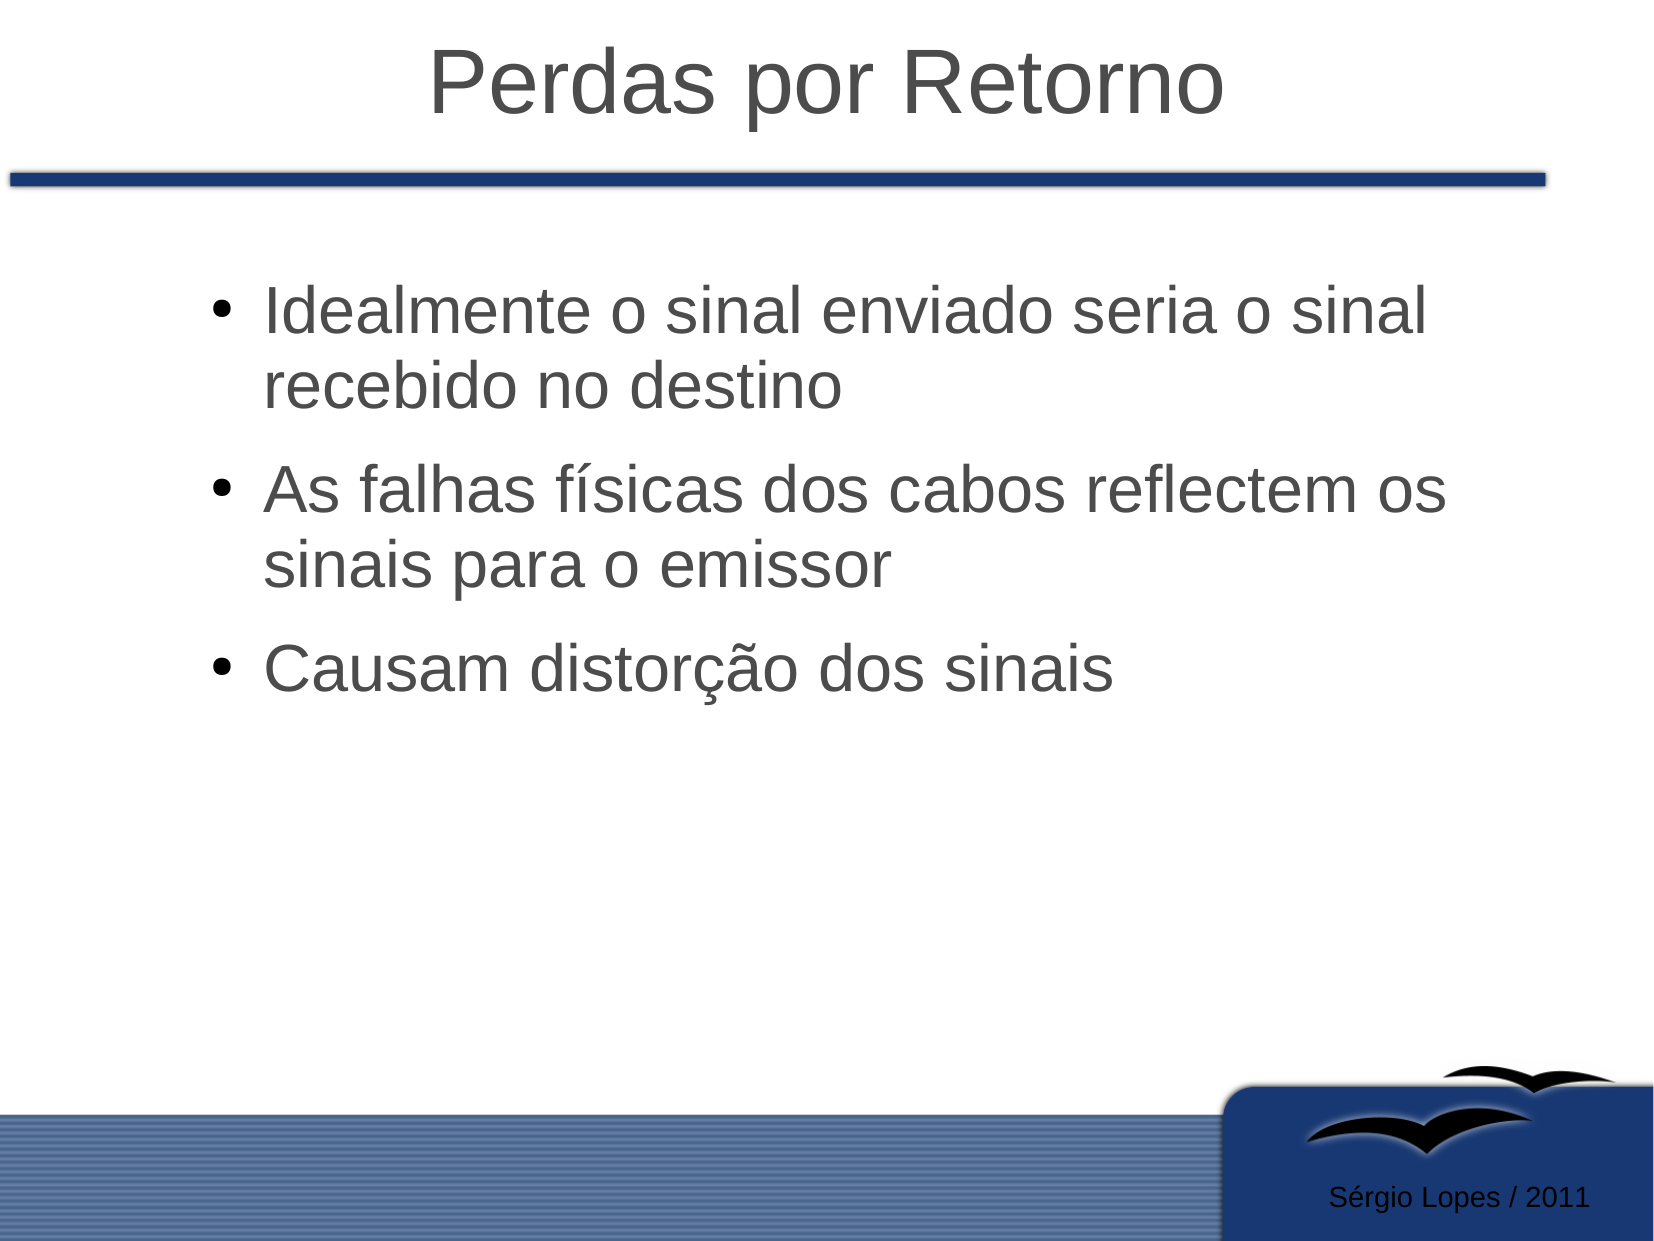

# Perdas por Retorno
Idealmente o sinal enviado seria o sinal recebido no destino
As falhas físicas dos cabos reflectem os sinais para o emissor
Causam distorção dos sinais
Sérgio Lopes / 2011